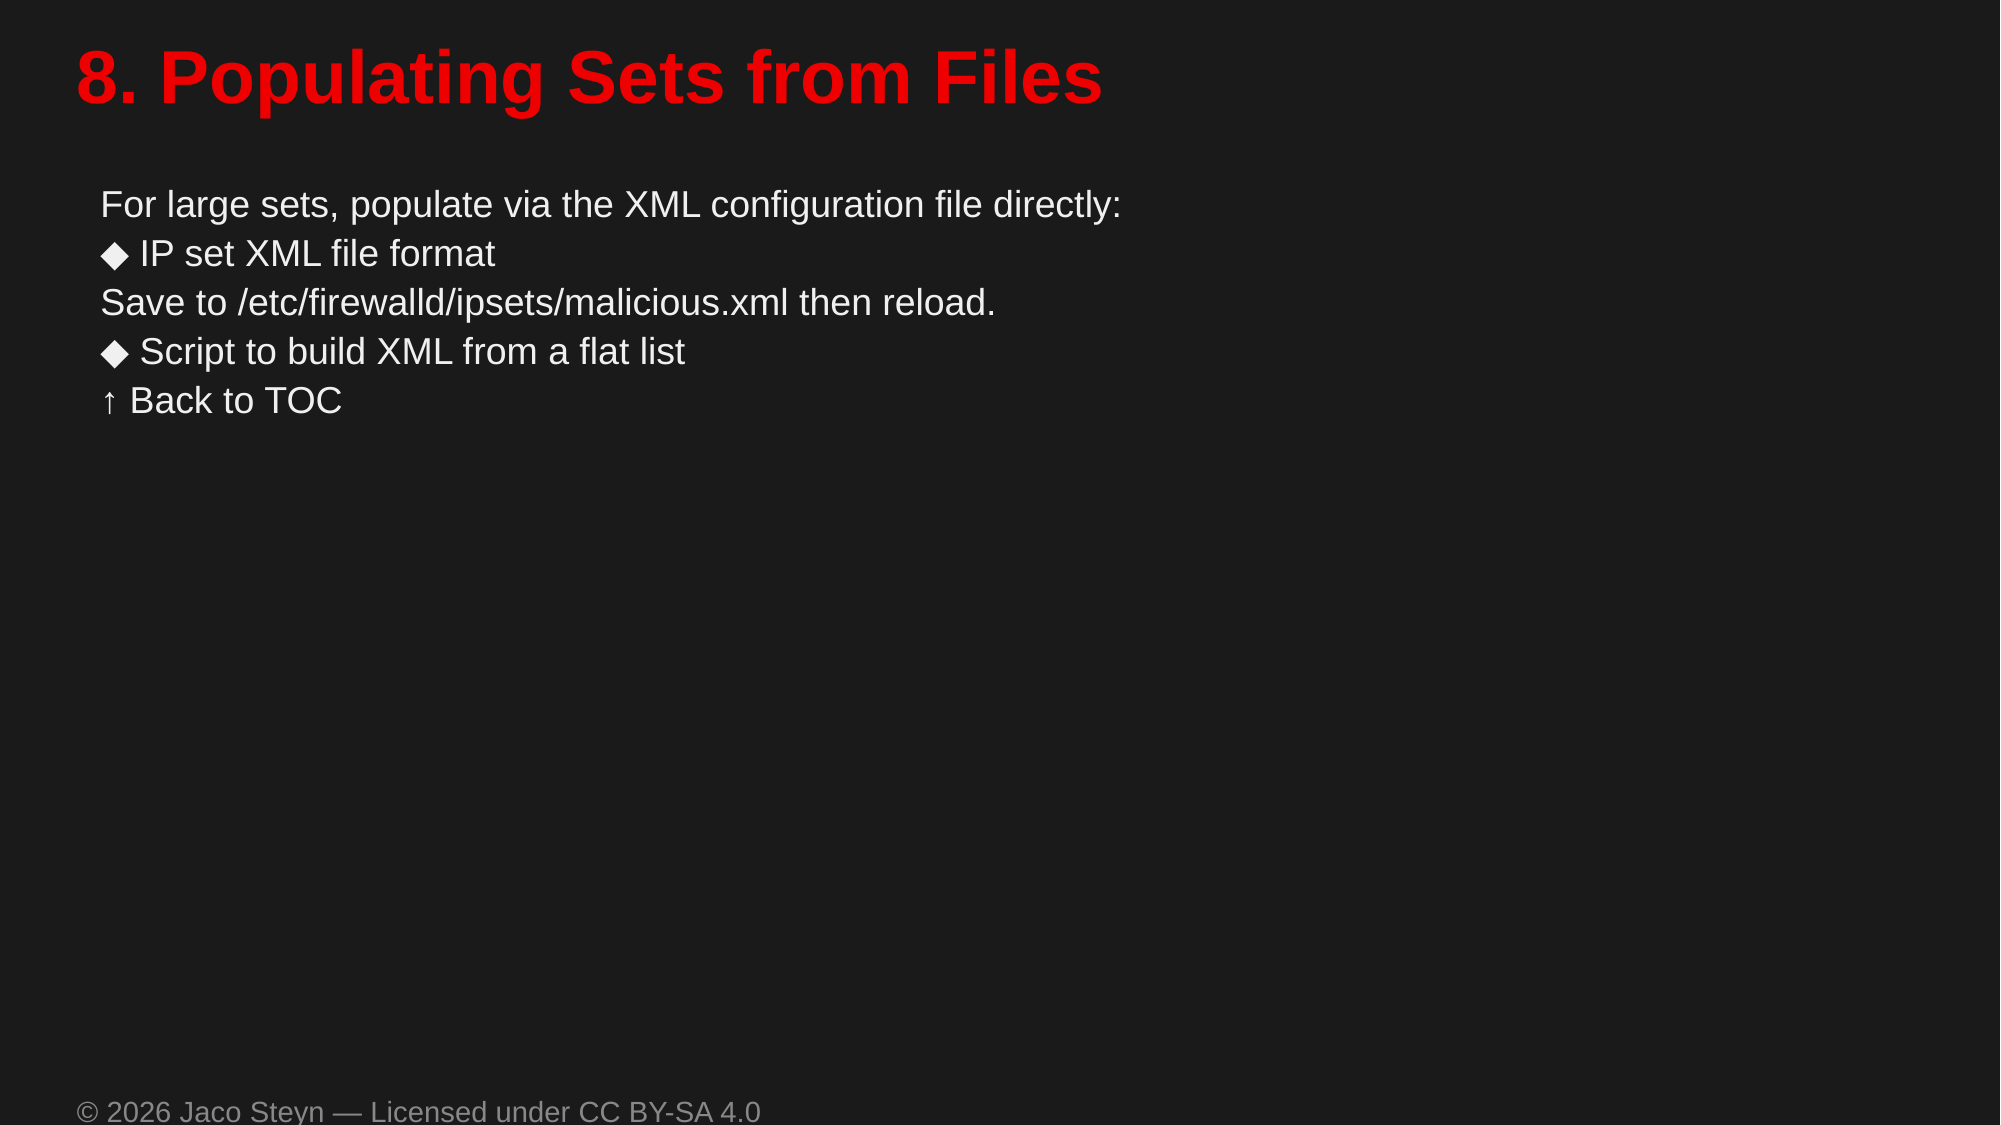

8. Populating Sets from Files
For large sets, populate via the XML configuration file directly:
◆ IP set XML file format
Save to /etc/firewalld/ipsets/malicious.xml then reload.
◆ Script to build XML from a flat list
↑ Back to TOC
© 2026 Jaco Steyn — Licensed under CC BY-SA 4.0